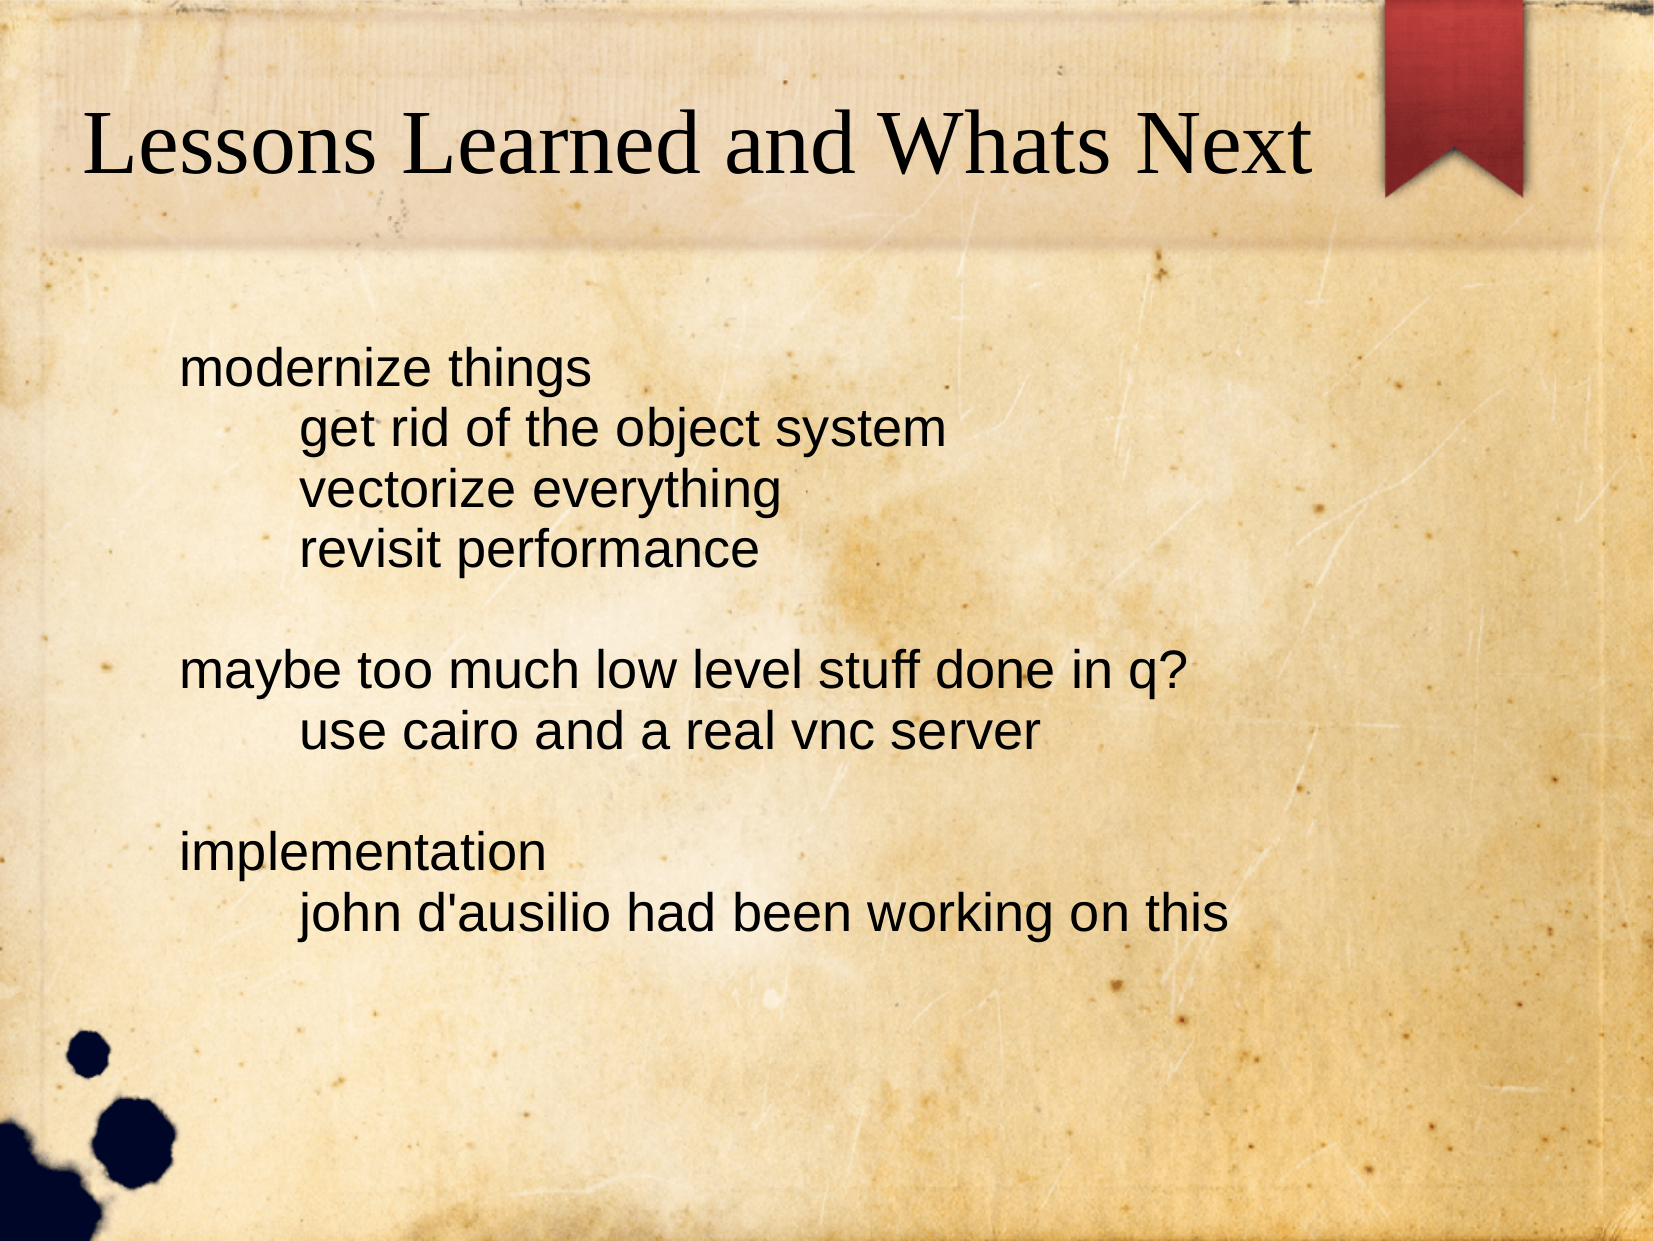

# Lessons Learned and Whats Next
modernize things
 get rid of the object system
 vectorize everything
 revisit performance
maybe too much low level stuff done in q?
 use cairo and a real vnc server
implementation
 john d'ausilio had been working on this